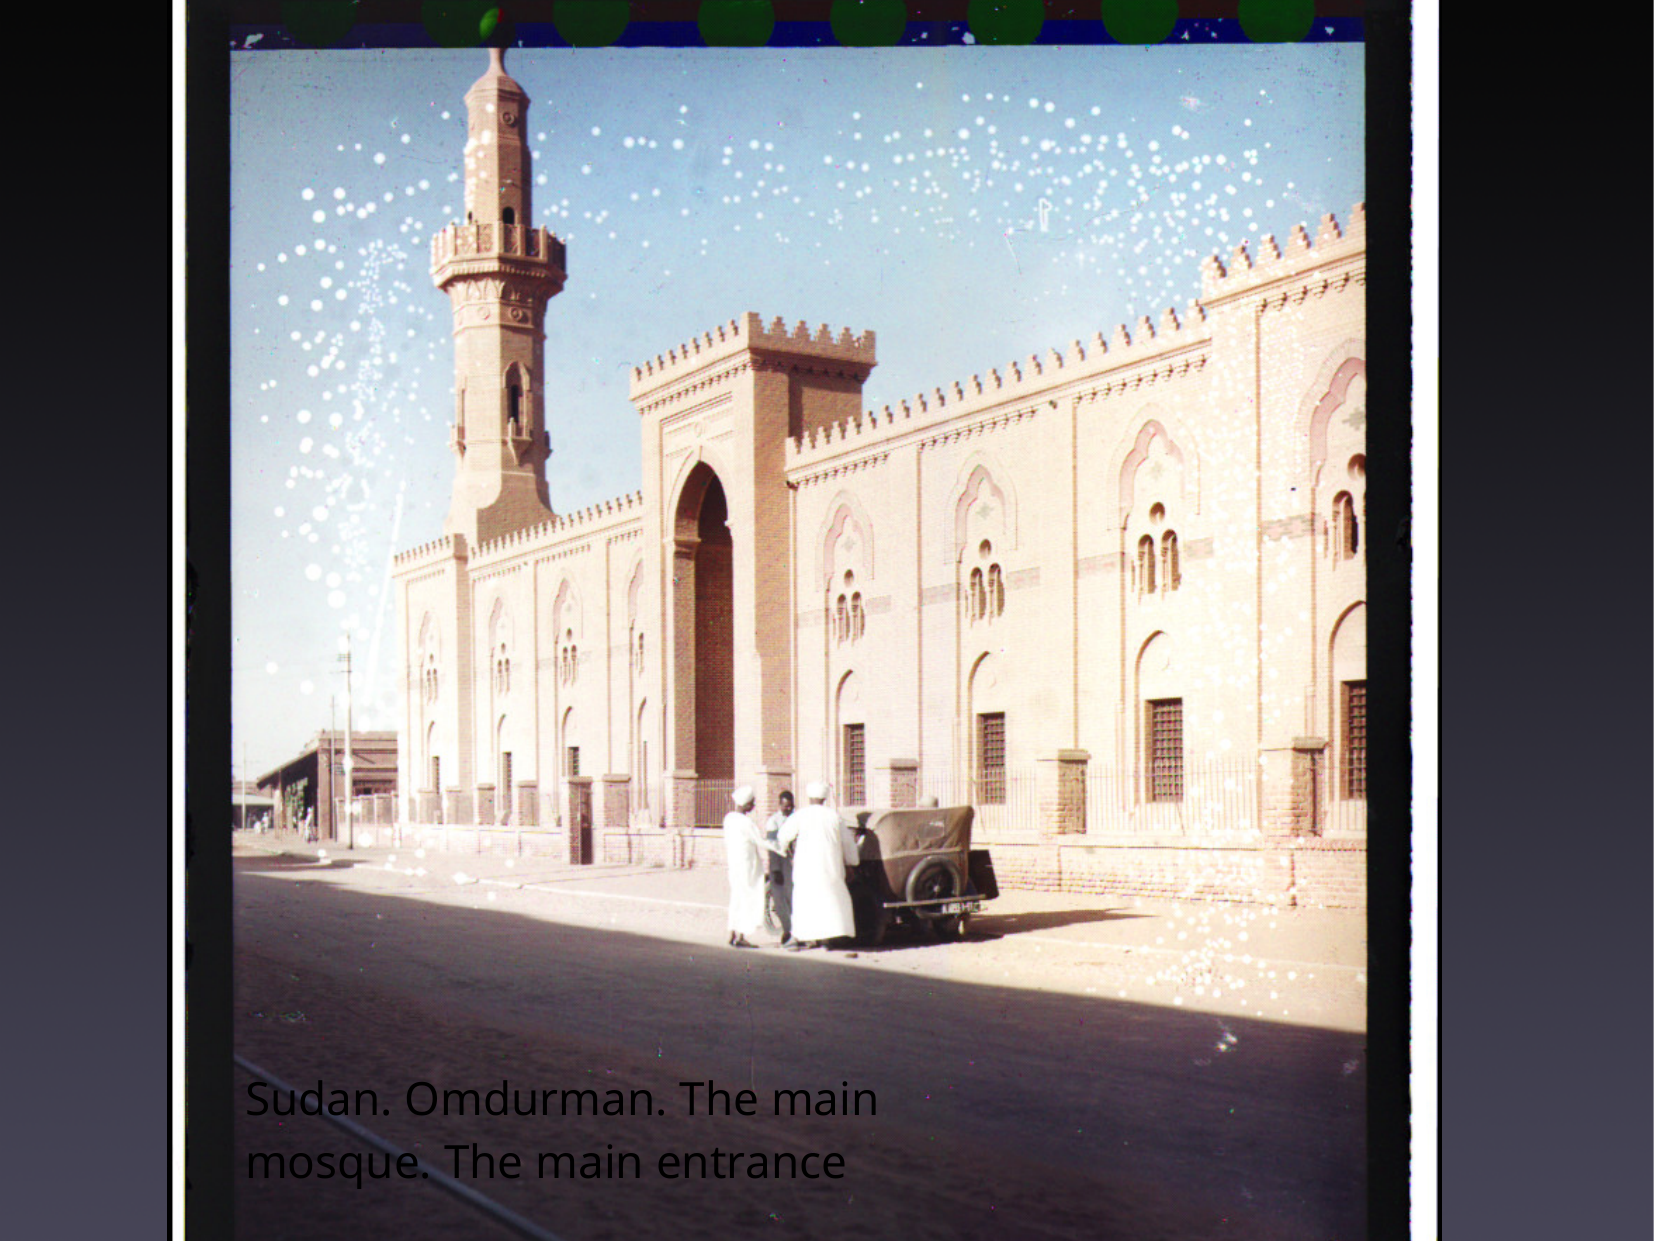

#
Sudan. Omdurman. The main
mosque. The main entrance